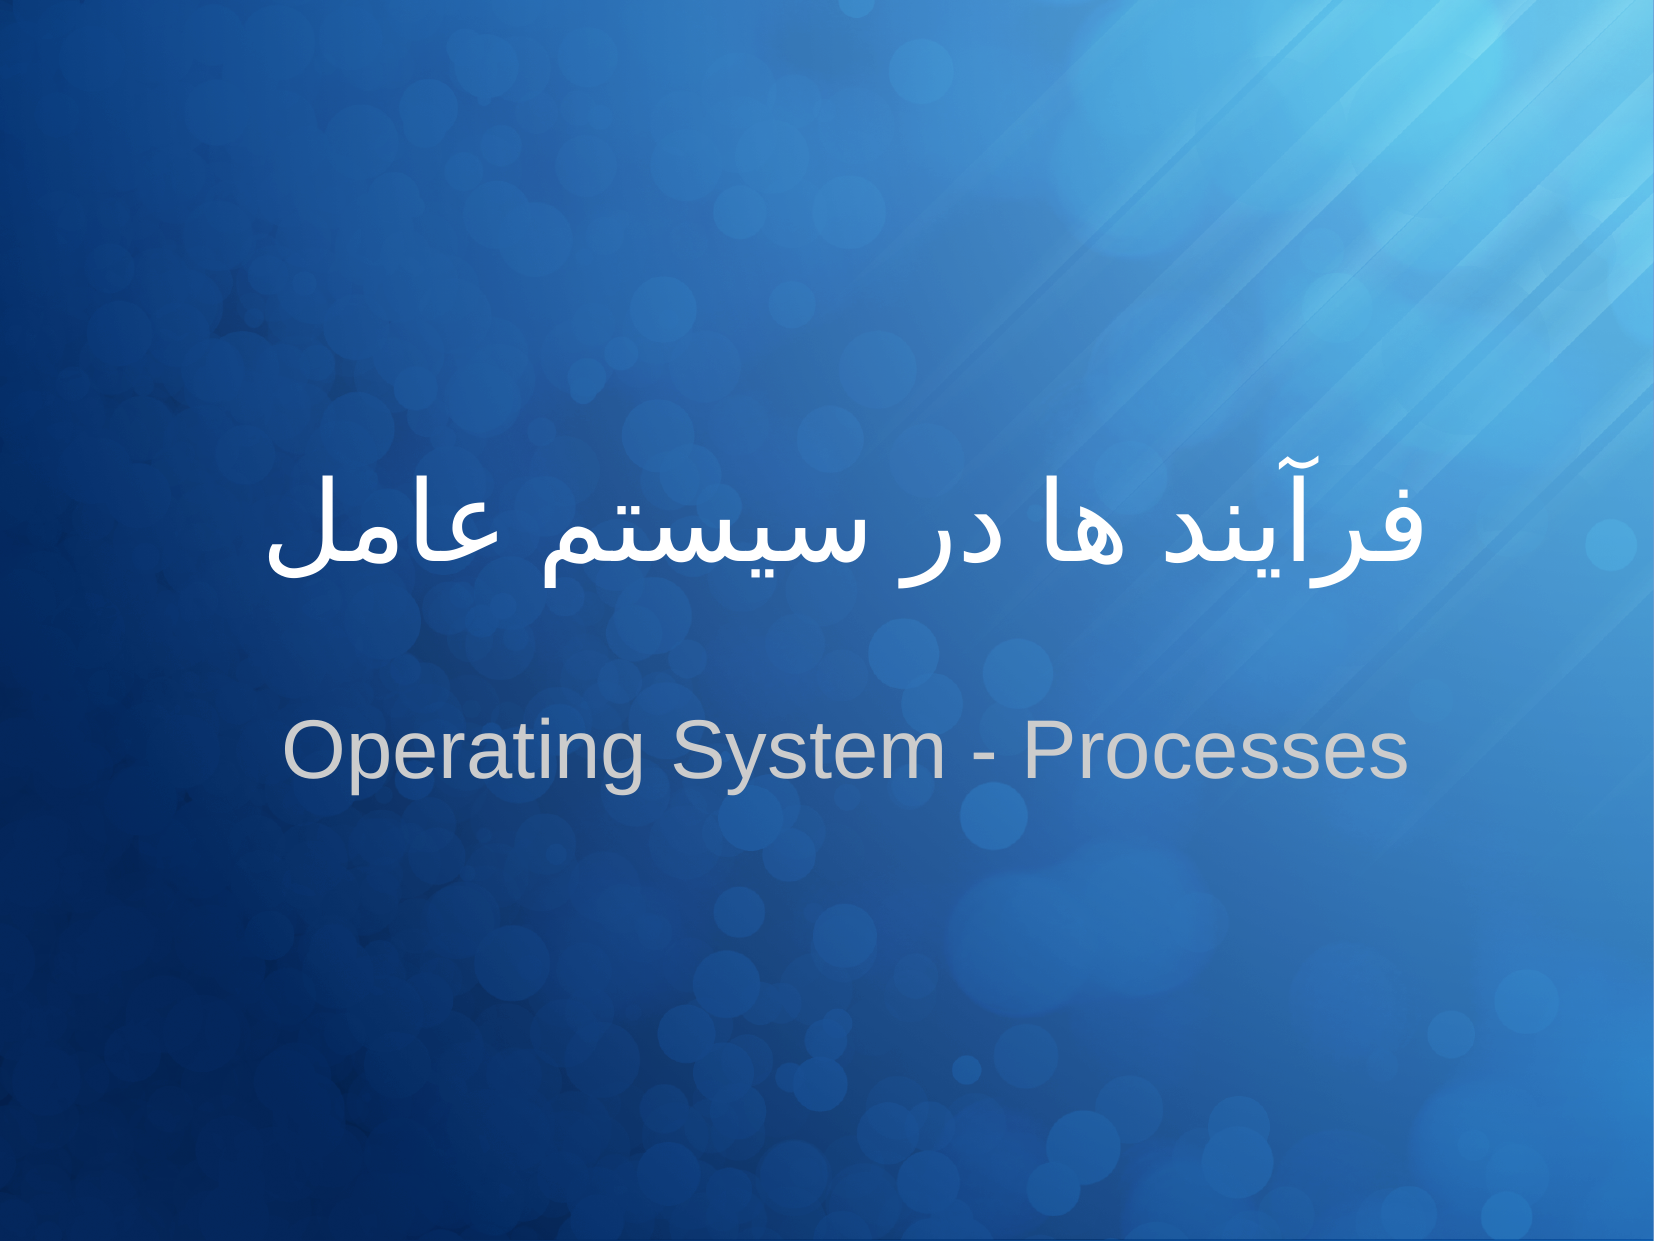

فرآیند ها در سیستم عامل
# Operating System - Processes